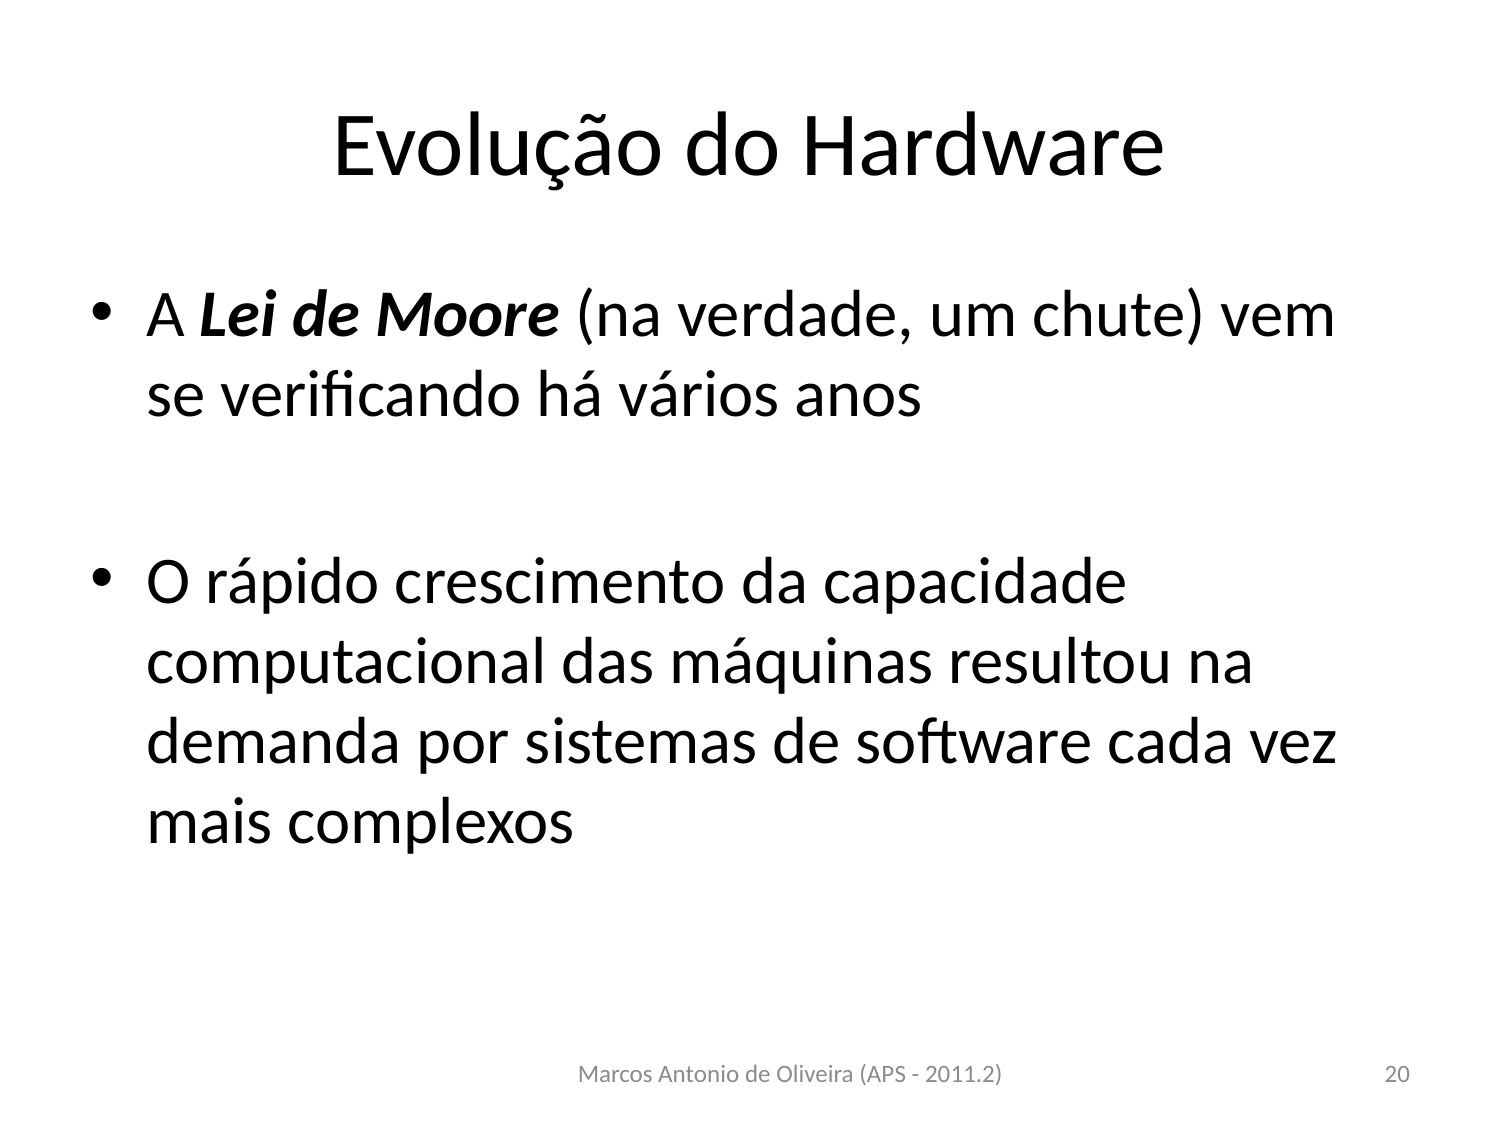

# Evolução do Hardware
A Lei de Moore (na verdade, um chute) vem se verificando há vários anos
O rápido crescimento da capacidade computacional das máquinas resultou na demanda por sistemas de software cada vez mais complexos
Marcos Antonio de Oliveira (APS - 2011.2)